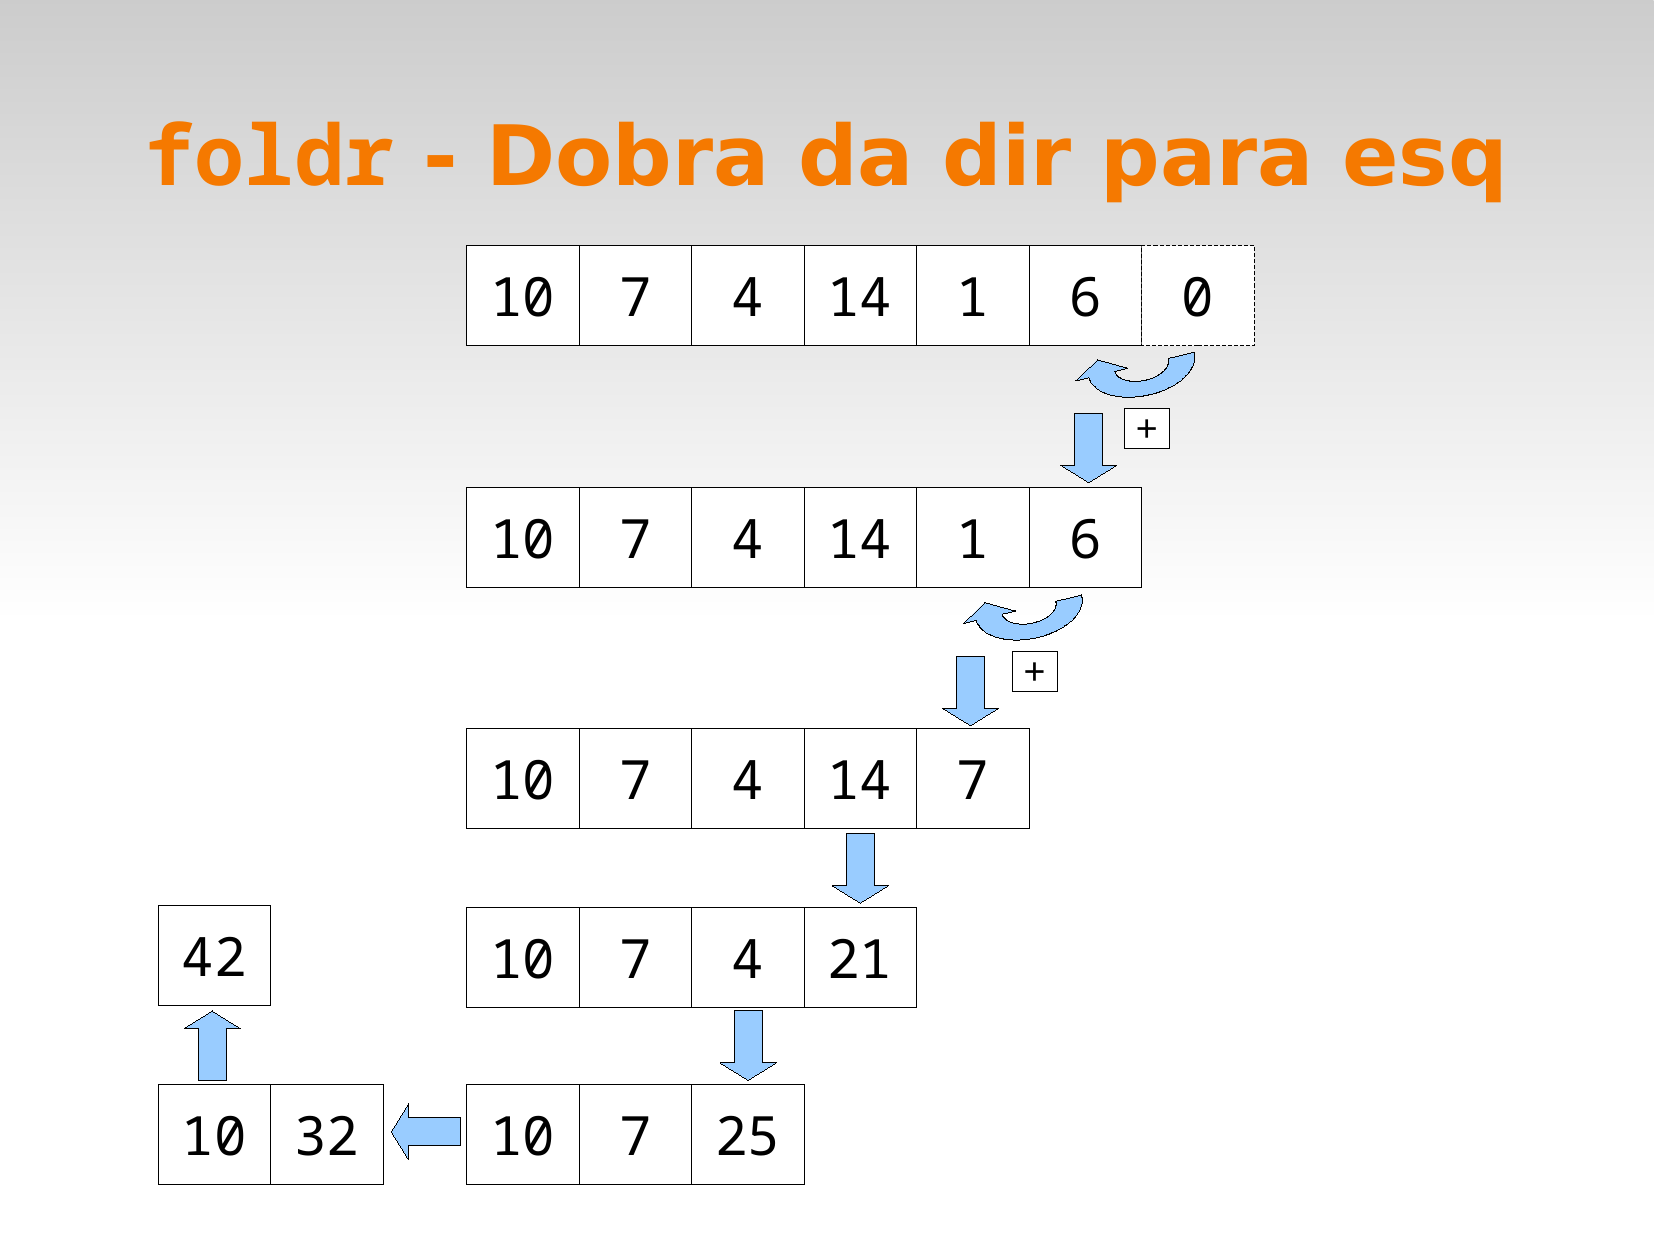

# foldr - Dobra da dir para esq
10
7
4
14
1
6
0
+
4
14
1
6
10
7
+
4
10
7
14
7
42
4
10
7
21
25
10
7
10
32